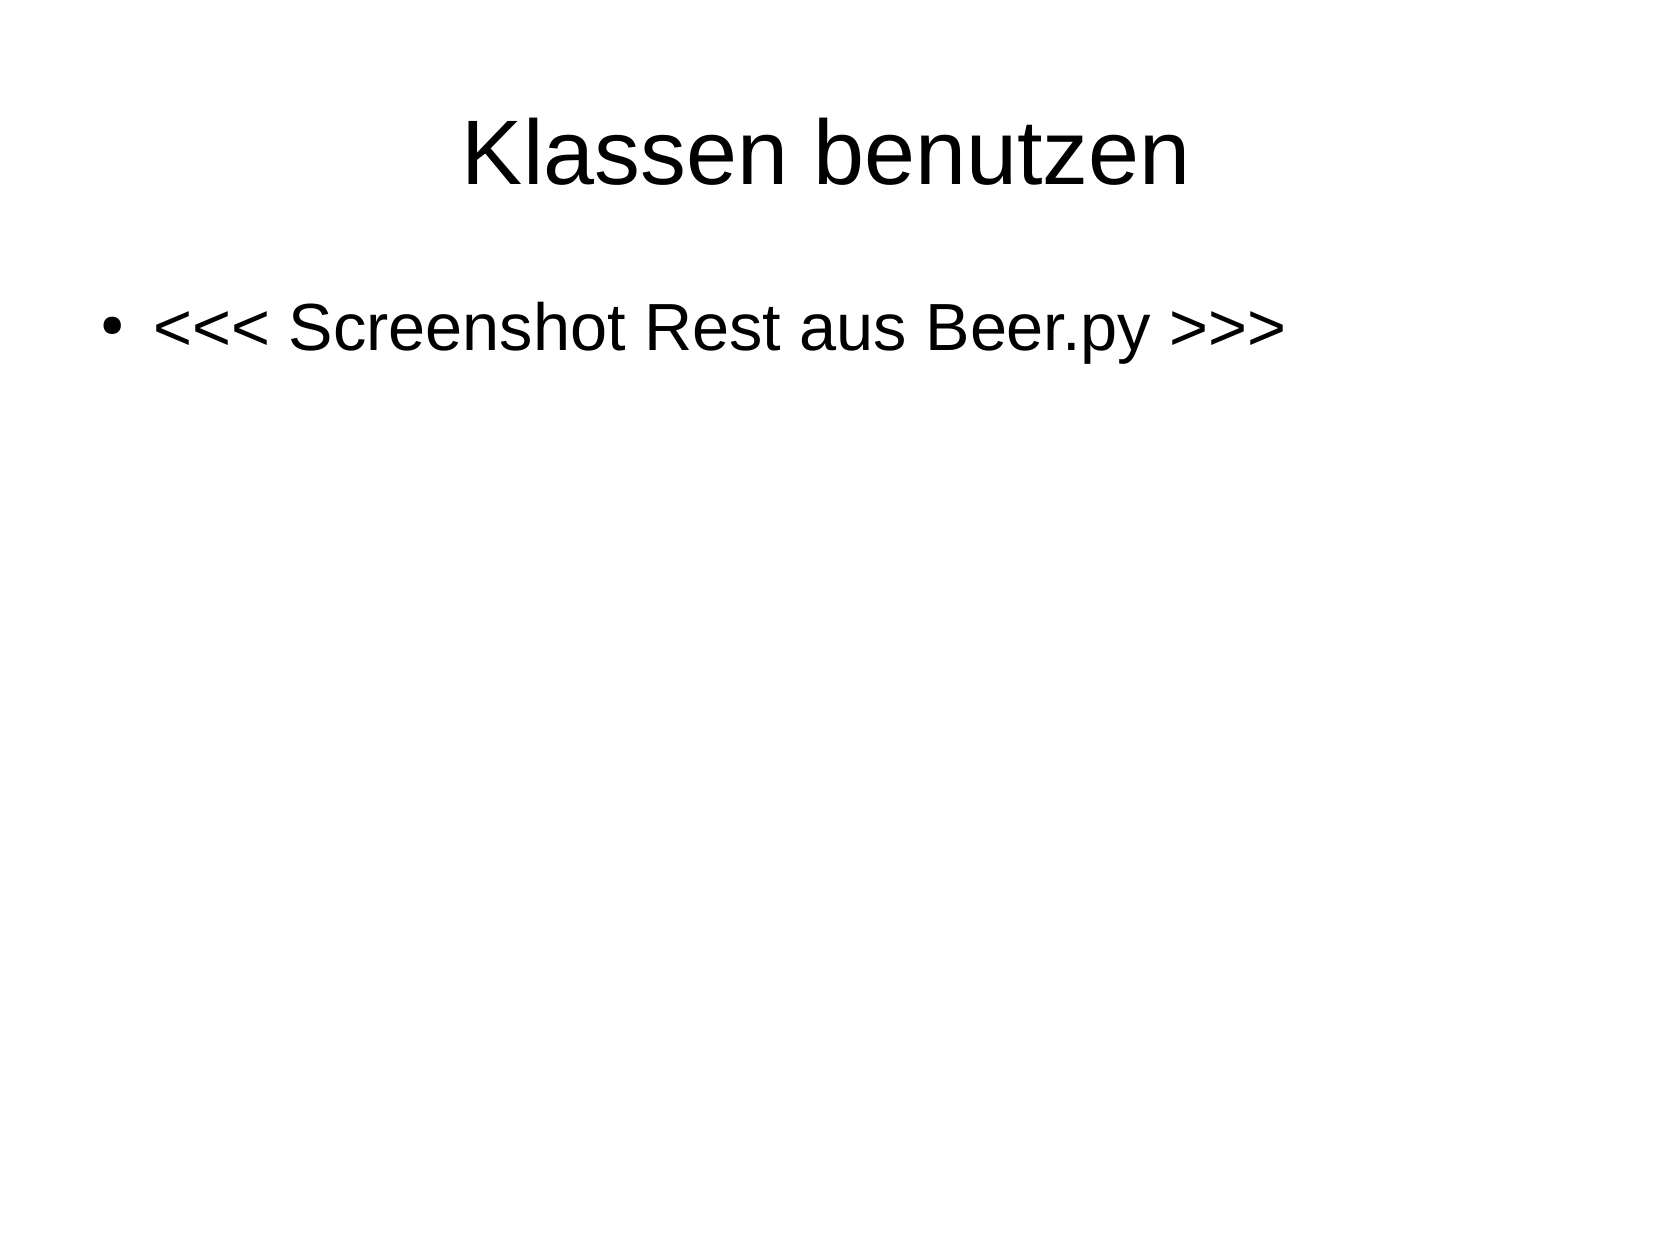

# Klassen benutzen
<<< Screenshot Rest aus Beer.py >>>